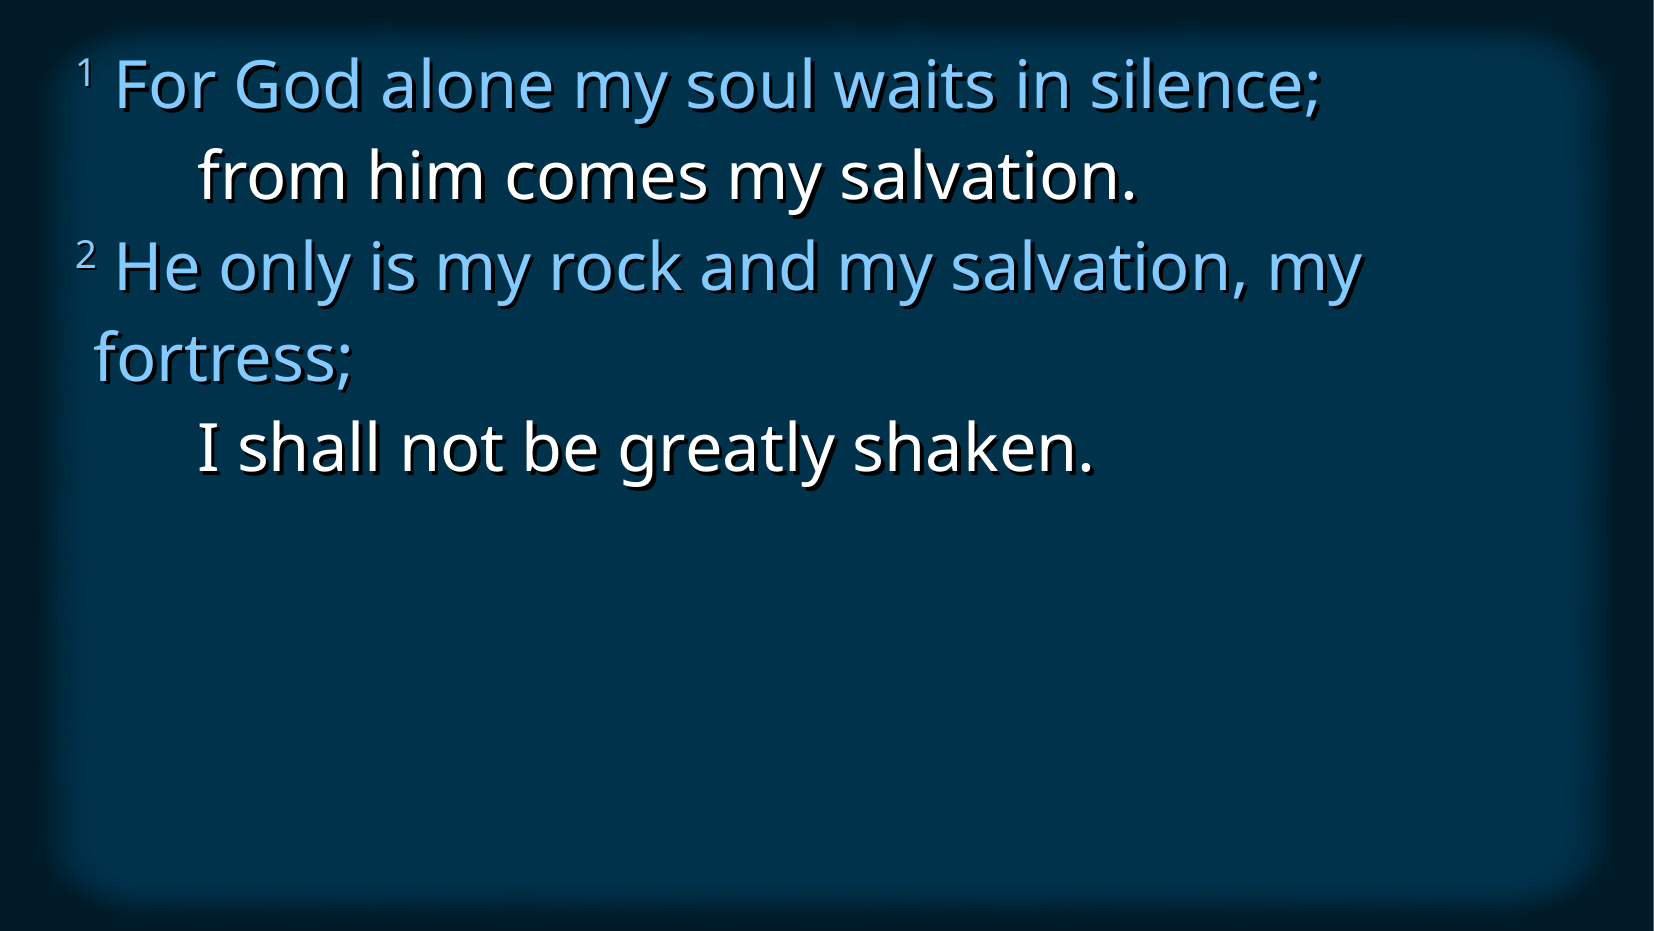

1 For God alone my soul waits in silence;
 from him comes my salvation.
2 He only is my rock and my salvation, my fortress;
 I shall not be greatly shaken.